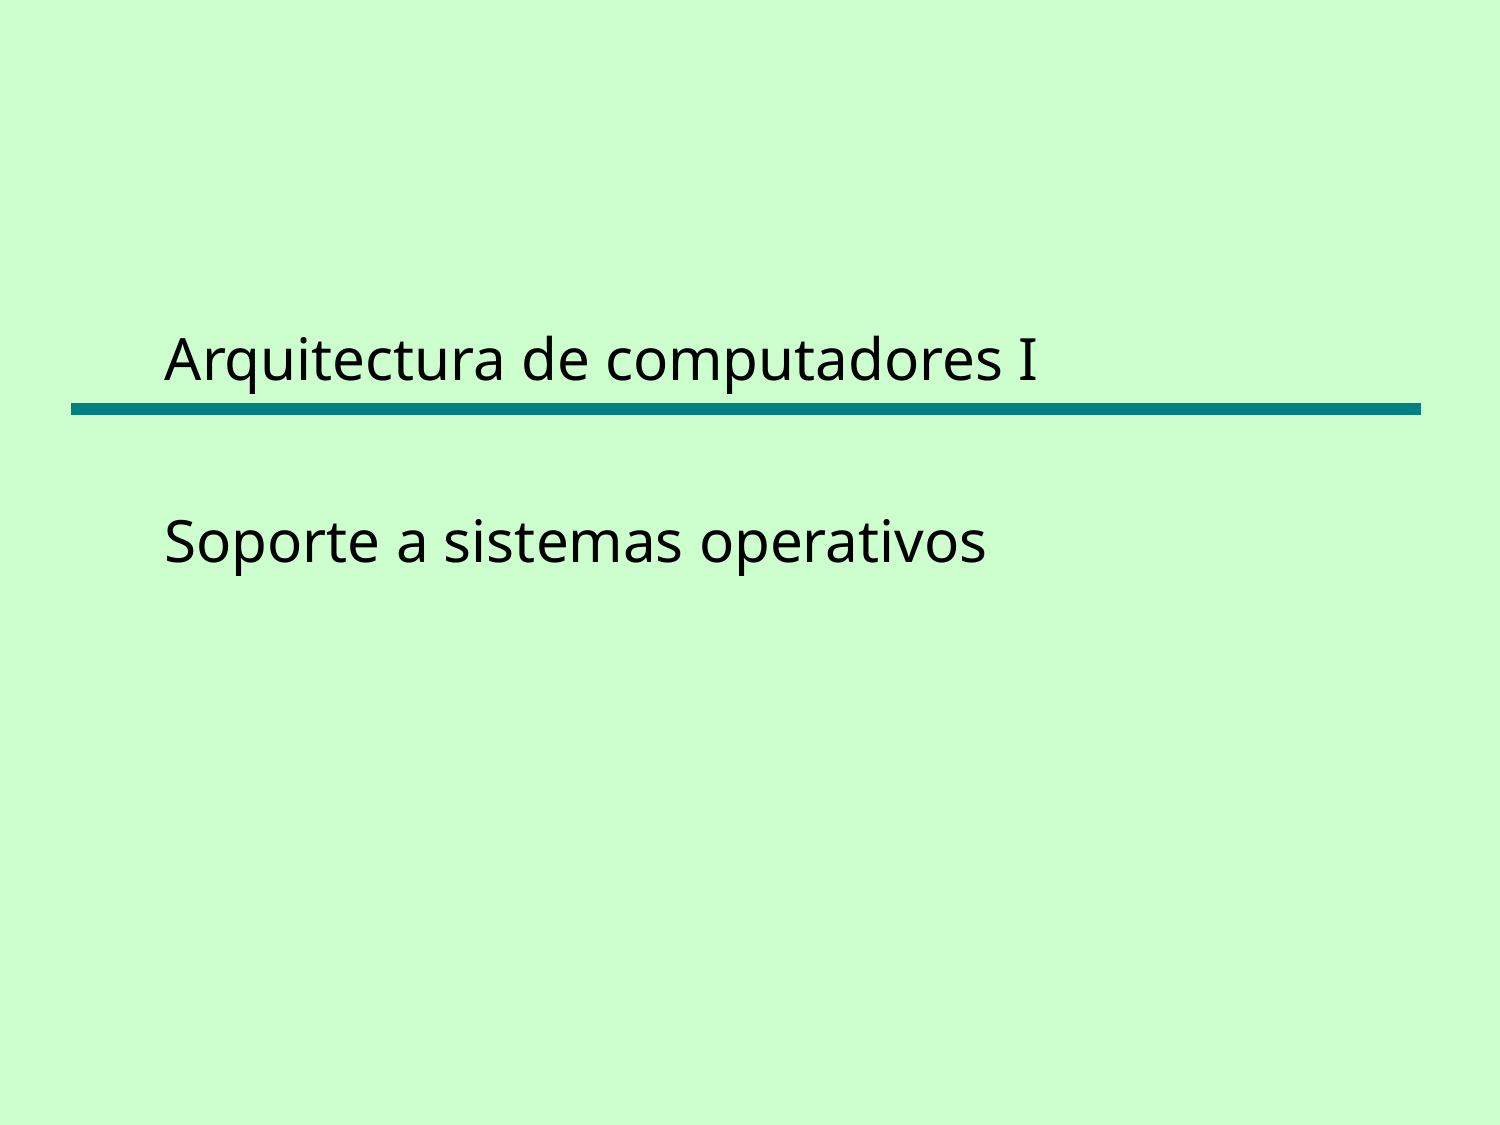

# Arquitectura de computadores I
Soporte a sistemas operativos